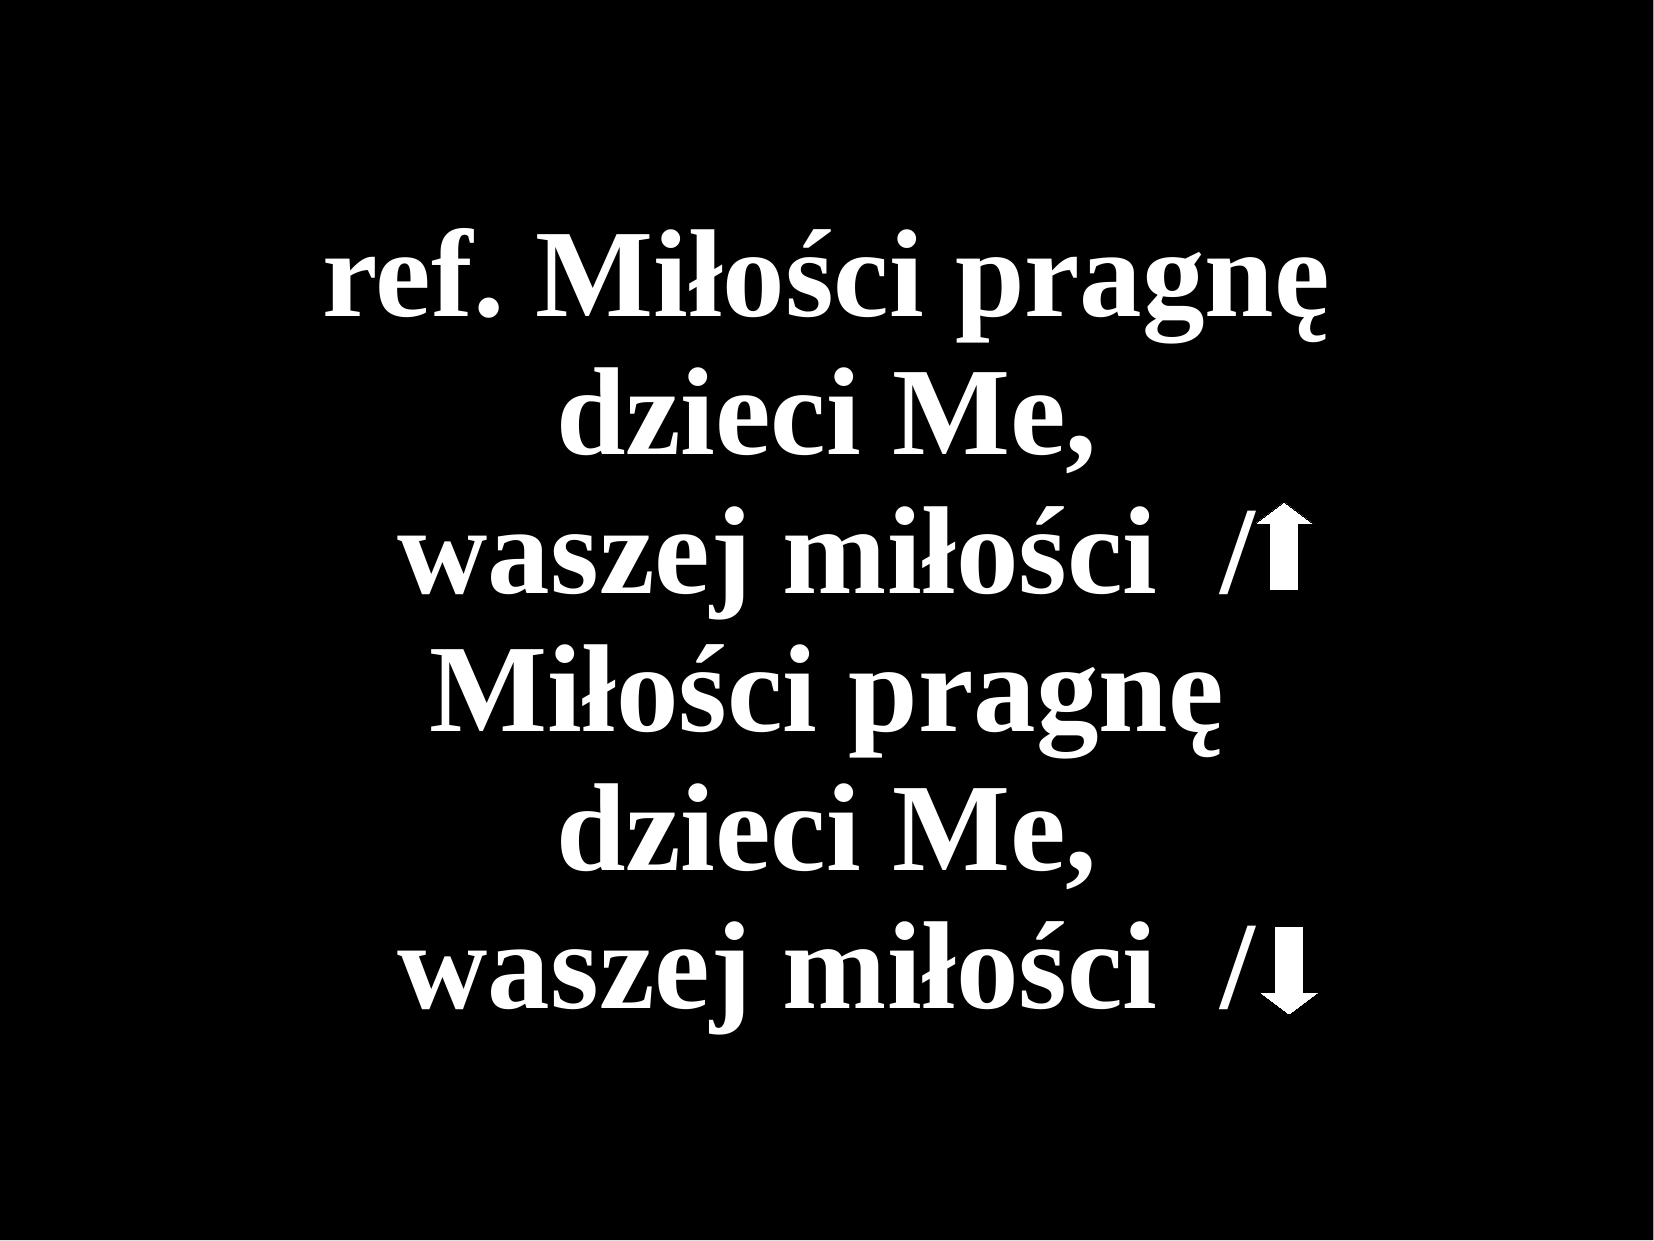

# ref. Miłości pragnę dzieci Me, waszej miłości / Miłości pragnę dzieci Me, waszej miłości /